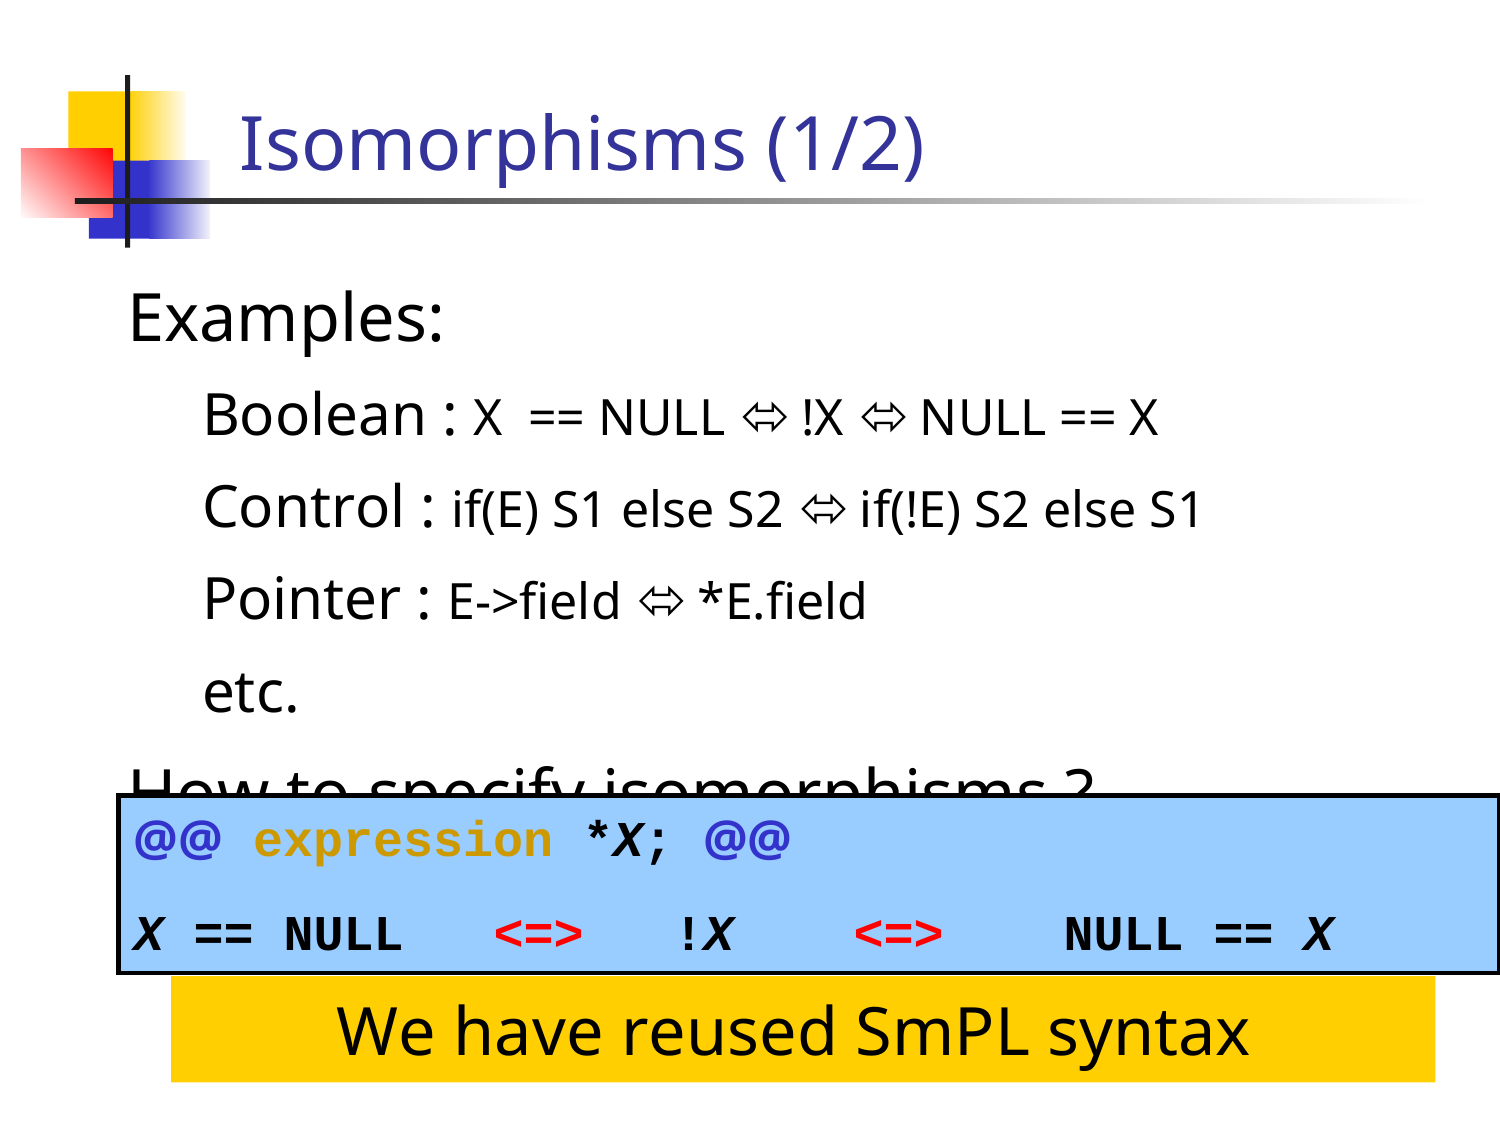

# Isomorphisms (1/2)
Examples:
Boolean : X == NULL  !X  NULL == X
Control : if(E) S1 else S2  if(!E) S2 else S1
Pointer : E->field  *E.field
etc.
How to specify isomorphisms ?
@@ expression *X; @@
X == NULL <=> !X <=> NULL == X
We have reused SmPL syntax